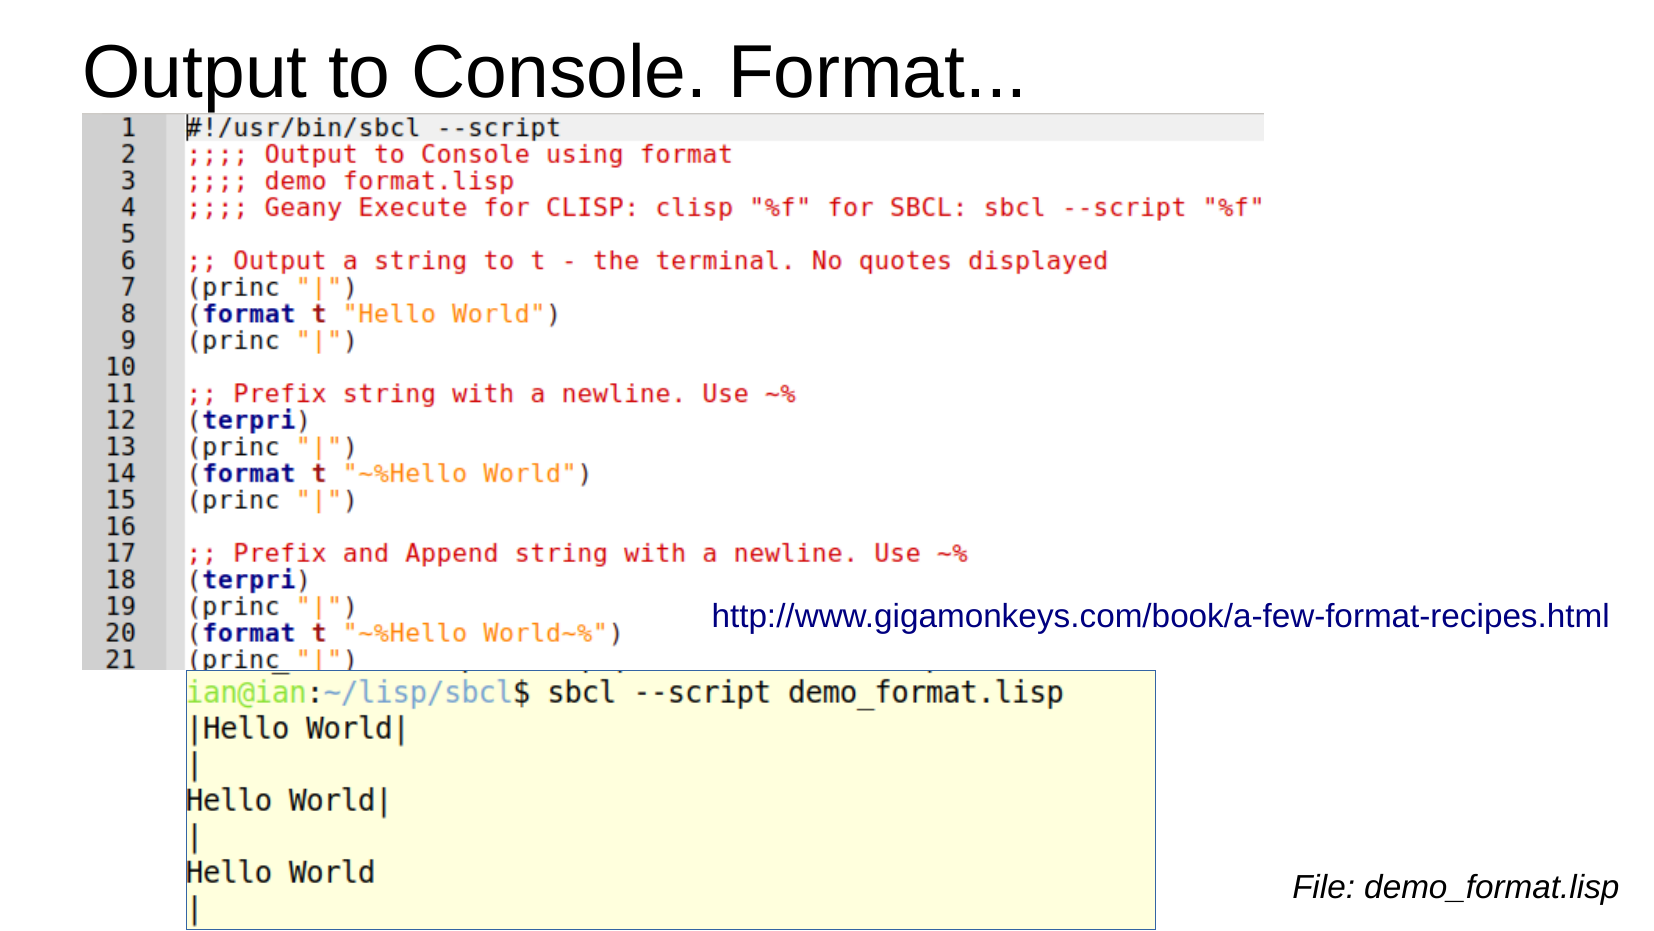

# Output to Console. Format...
http://www.gigamonkeys.com/book/a-few-format-recipes.html
File: demo_format.lisp